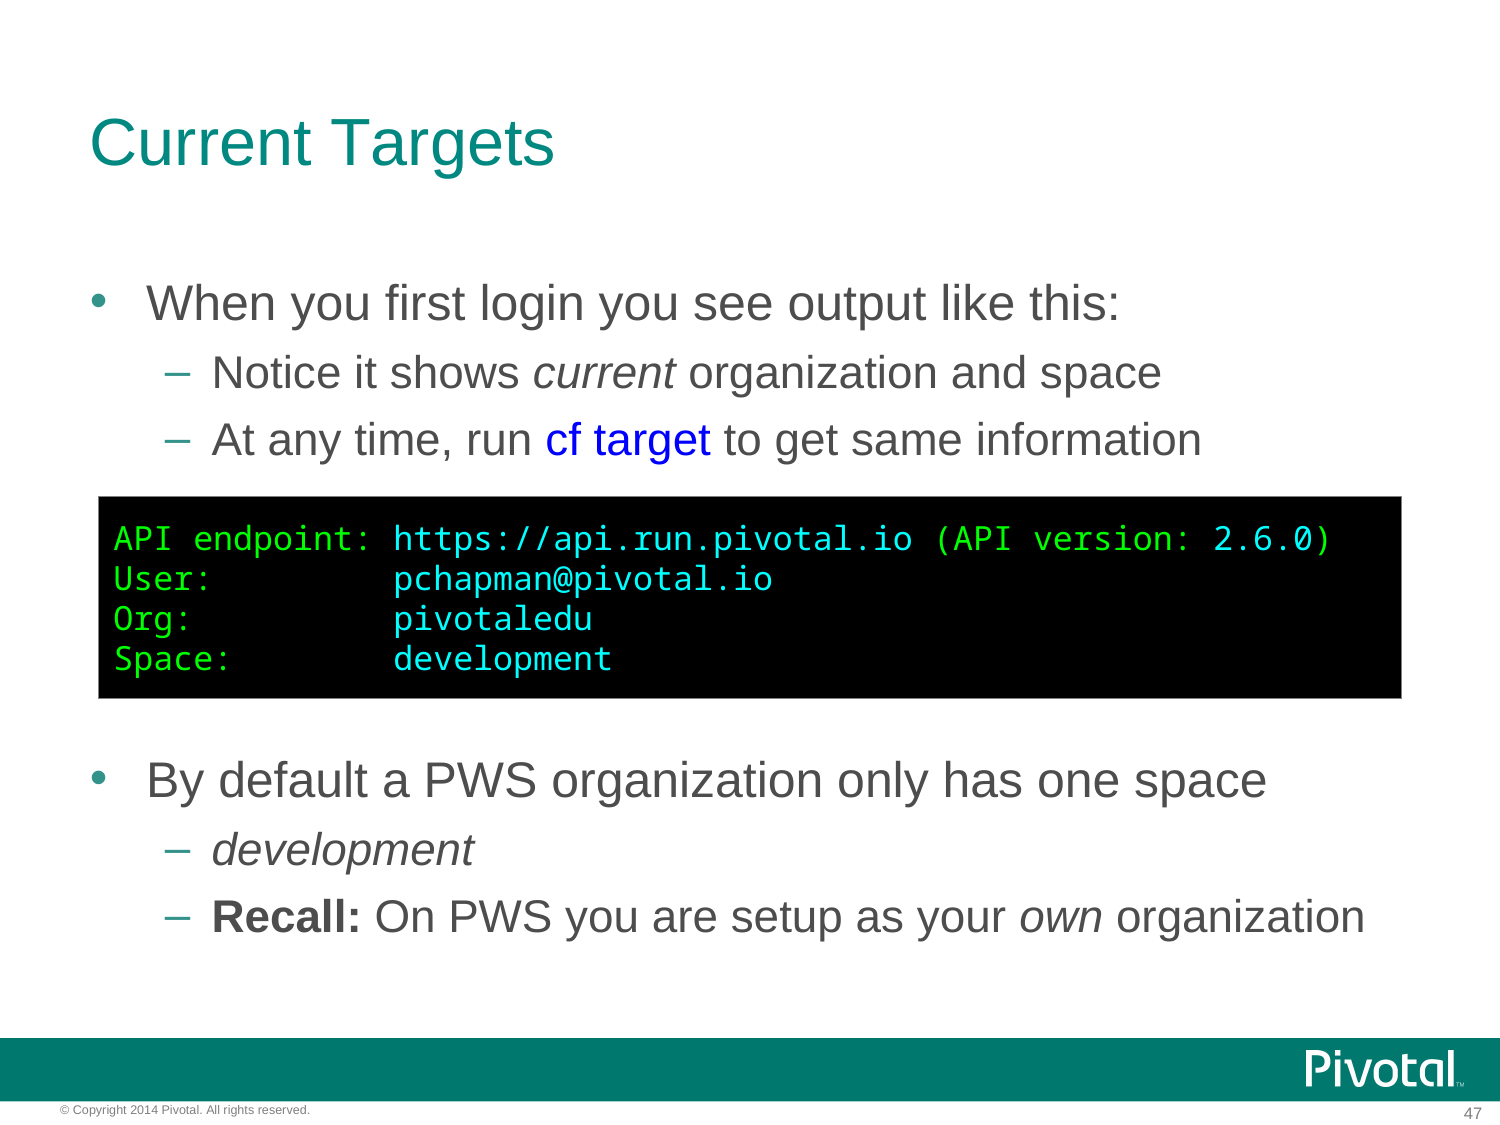

# Current Targets
When you first login you see output like this:
Notice it shows current organization and space
At any time, run cf target to get same information
By default a PWS organization only has one space
development
Recall: On PWS you are setup as your own organization
API endpoint: https://api.run.pivotal.io (API version: 2.6.0)
User: pchapman@pivotal.io
Org: pivotaledu
Space: development